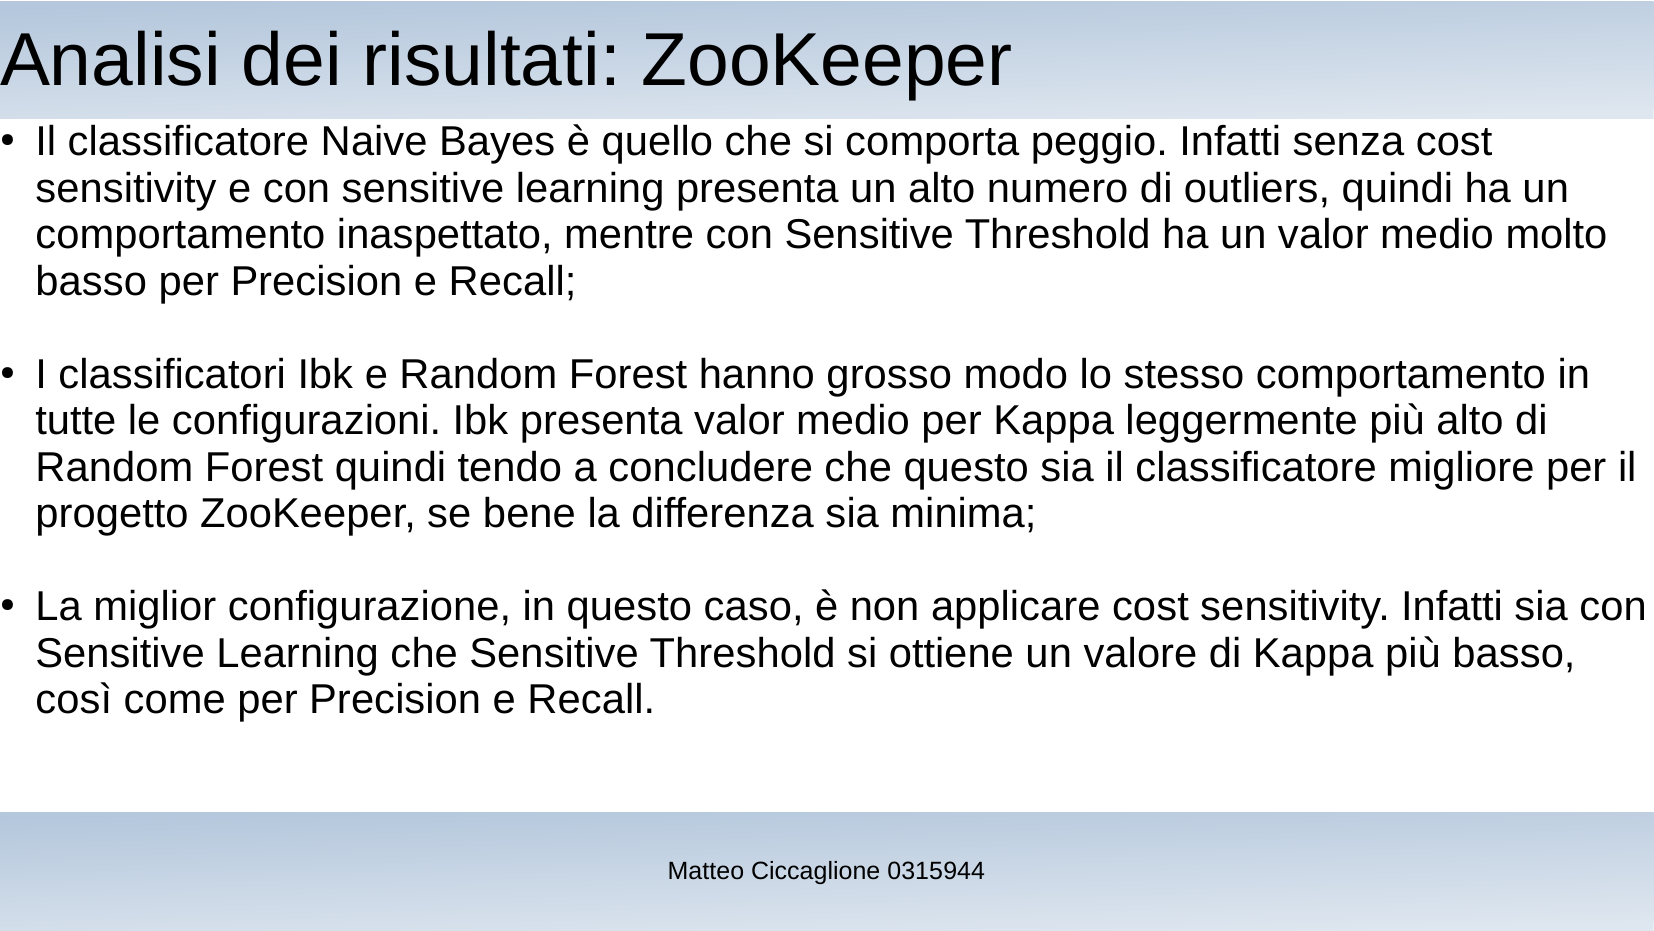

Analisi dei risultati: ZooKeeper
# Il classificatore Naive Bayes è quello che si comporta peggio. Infatti senza cost sensitivity e con sensitive learning presenta un alto numero di outliers, quindi ha un comportamento inaspettato, mentre con Sensitive Threshold ha un valor medio molto basso per Precision e Recall;
I classificatori Ibk e Random Forest hanno grosso modo lo stesso comportamento in tutte le configurazioni. Ibk presenta valor medio per Kappa leggermente più alto di Random Forest quindi tendo a concludere che questo sia il classificatore migliore per il progetto ZooKeeper, se bene la differenza sia minima;
La miglior configurazione, in questo caso, è non applicare cost sensitivity. Infatti sia con Sensitive Learning che Sensitive Threshold si ottiene un valore di Kappa più basso, così come per Precision e Recall.
Matteo Ciccaglione 0315944